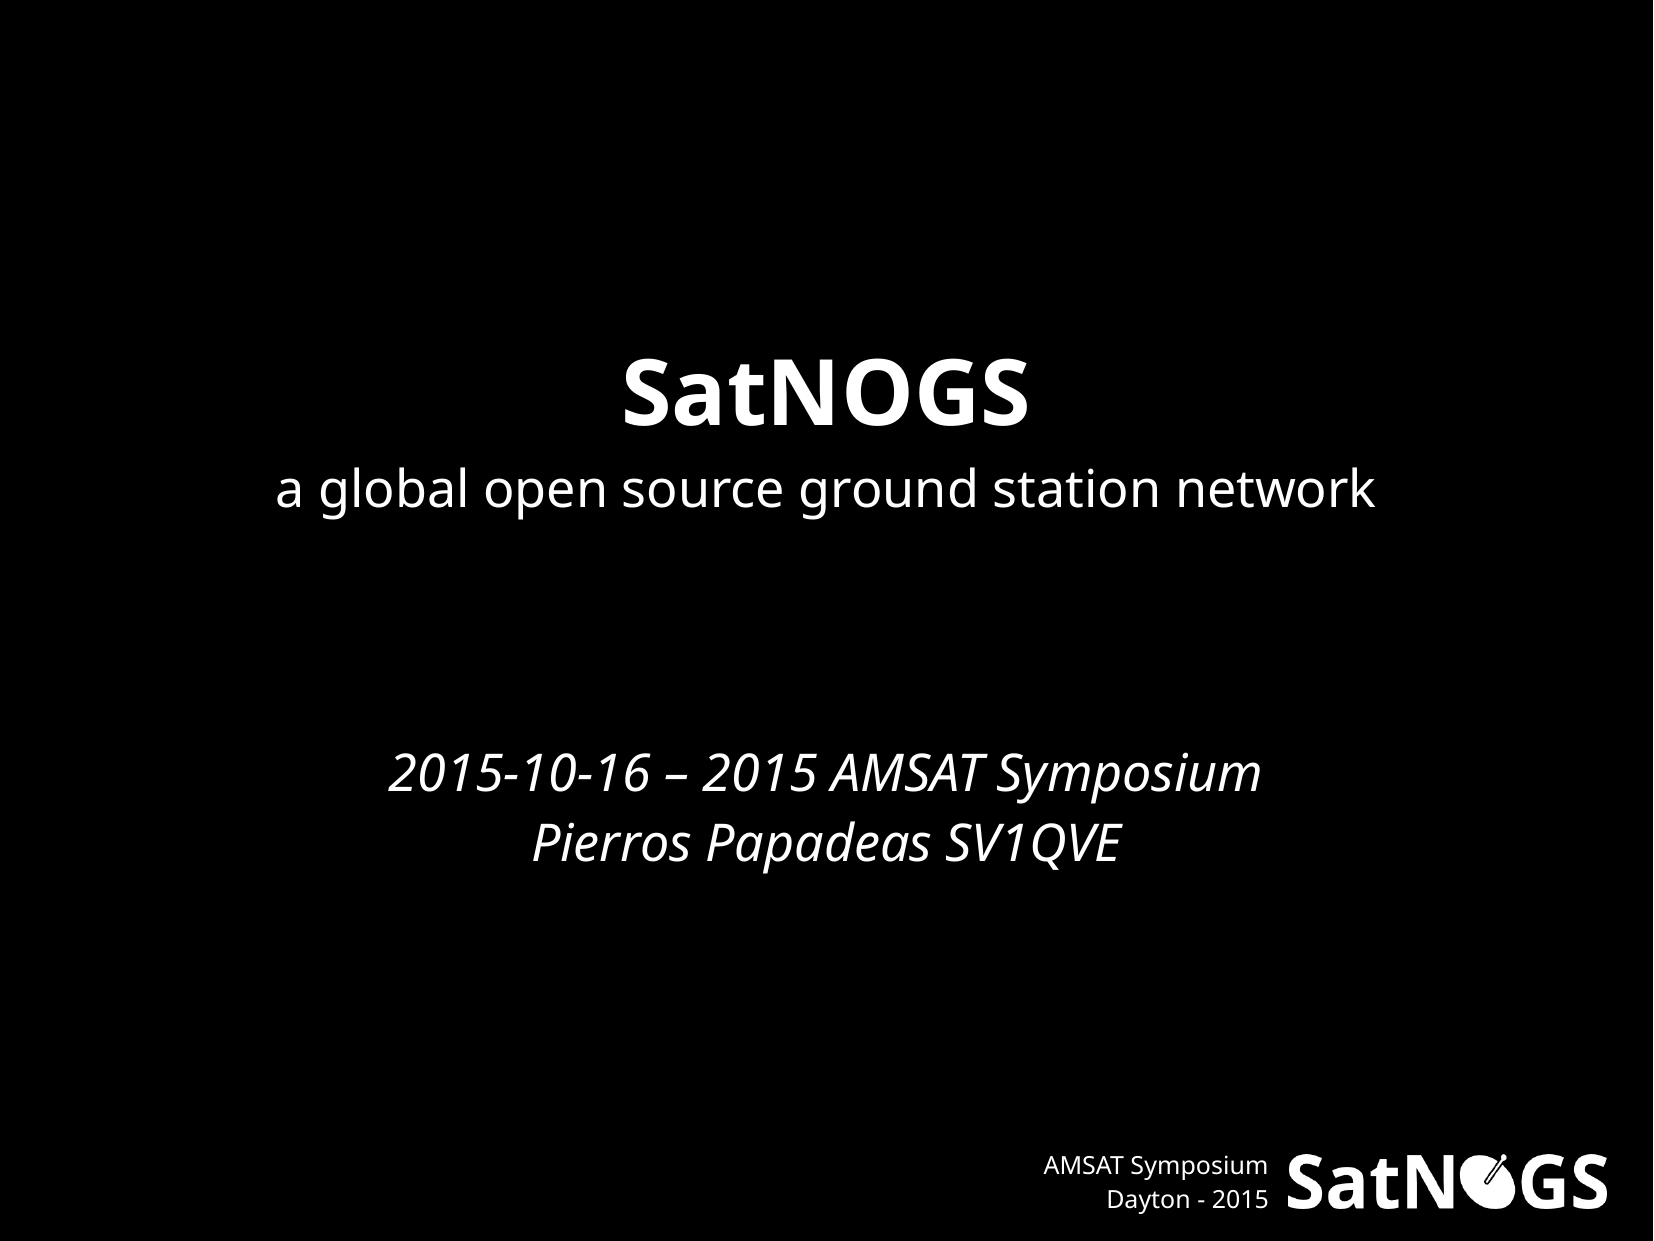

# SatNOGS a global open source ground station network 2015-10-16 – 2015 AMSAT Symposium Pierros Papadeas SV1QVE